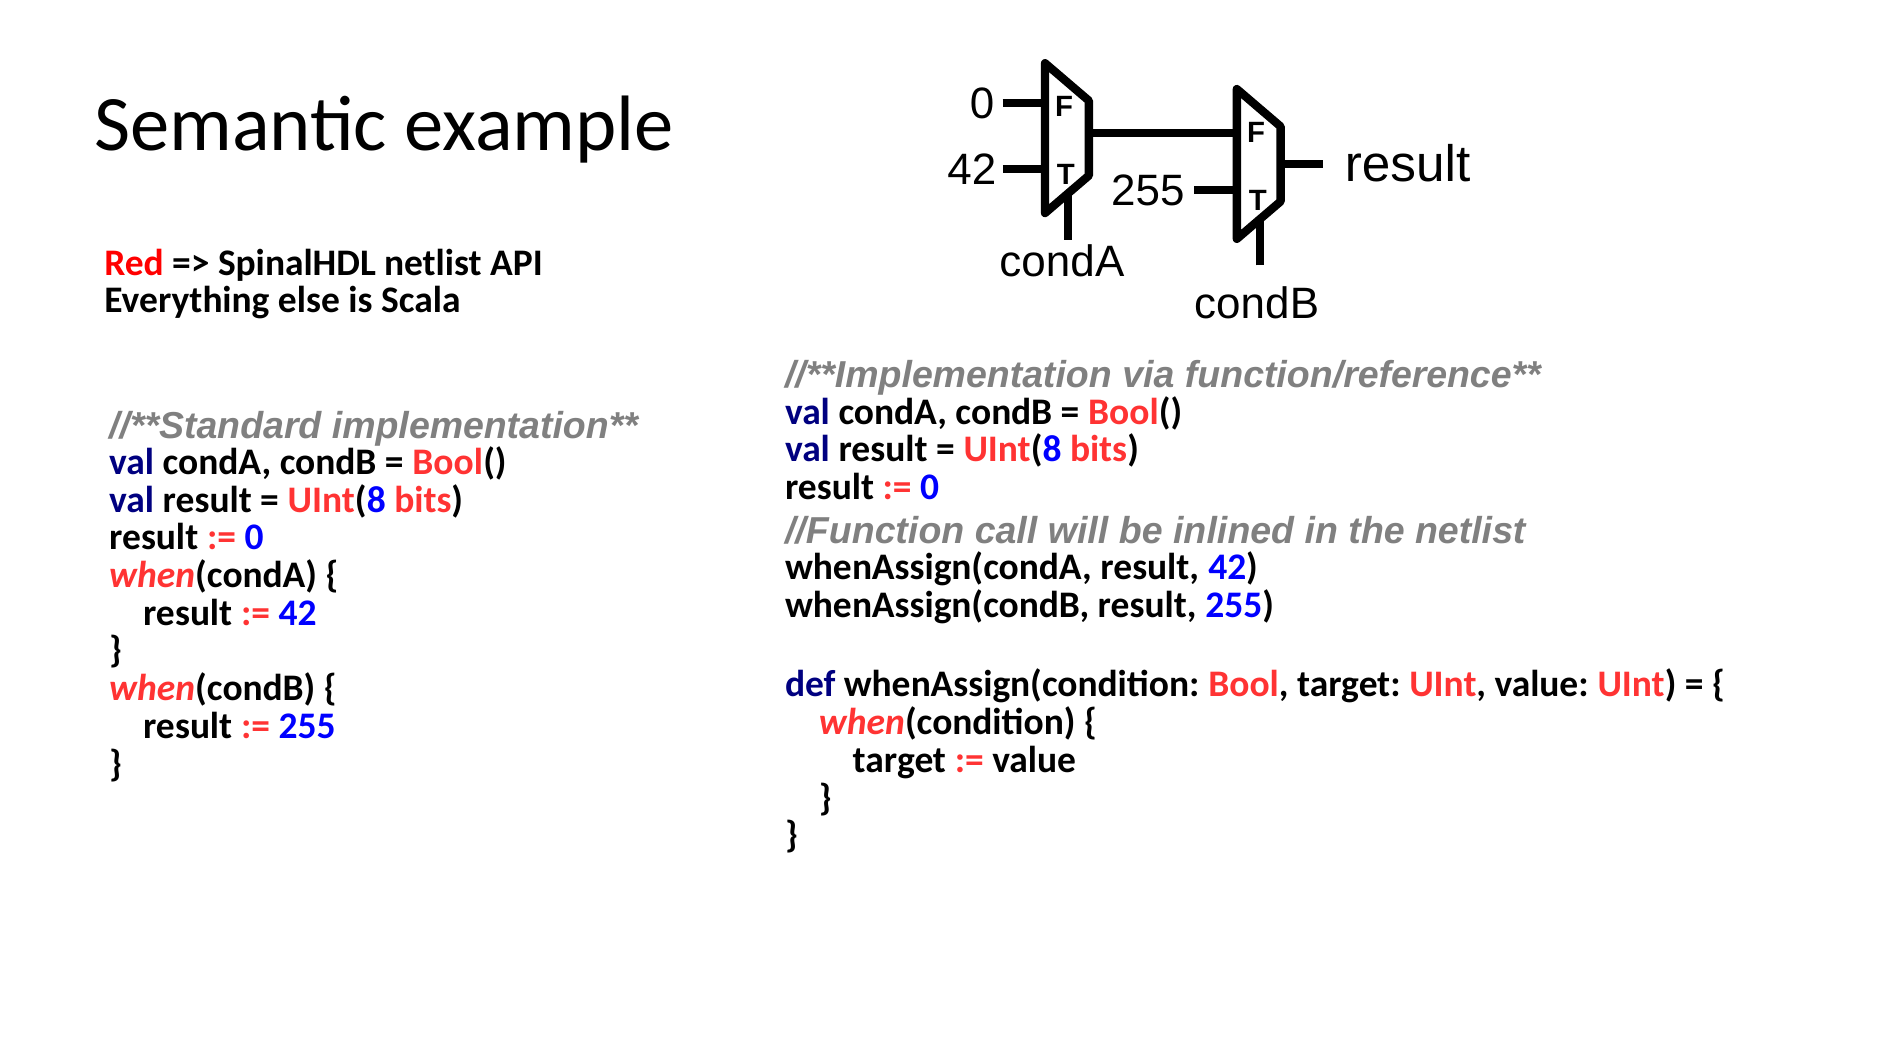

# Semantic example
Red => SpinalHDL netlist API
Everything else is Scala
//**Implementation via function/reference**
val condA, condB = Bool()
val result = UInt(8 bits)
result := 0
//Function call will be inlined in the netlist
whenAssign(condA, result, 42)
whenAssign(condB, result, 255)
def whenAssign(condition: Bool, target: UInt, value: UInt) = {
 when(condition) {
 target := value
 }
}
//**Standard implementation**
val condA, condB = Bool()
val result = UInt(8 bits)
result := 0
when(condA) {
 result := 42
}
when(condB) {
 result := 255
}
Scala